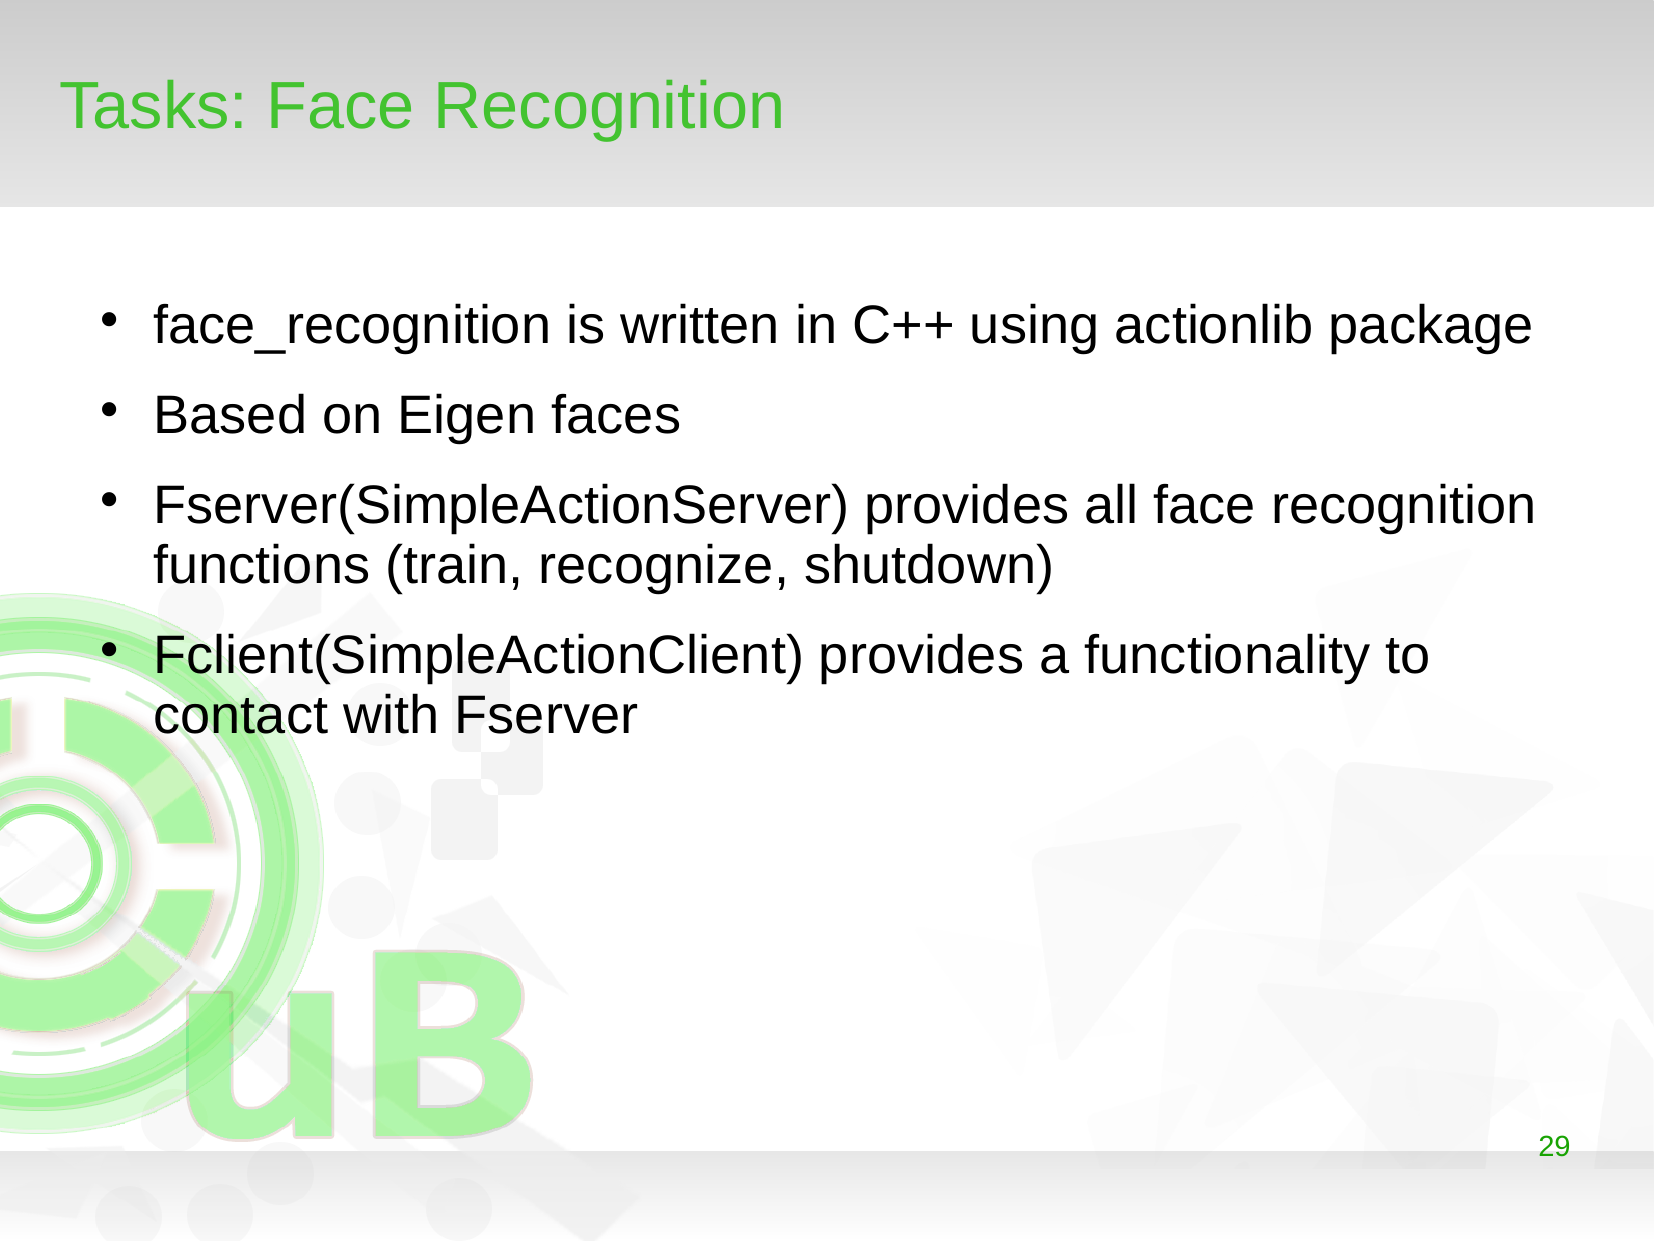

Tasks: Face Recognition
# face_recognition is written in C++ using actionlib package
Based on Eigen faces
Fserver(SimpleActionServer) provides all face recognition functions (train, recognize, shutdown)
Fclient(SimpleActionClient) provides a functionality to contact with Fserver
29